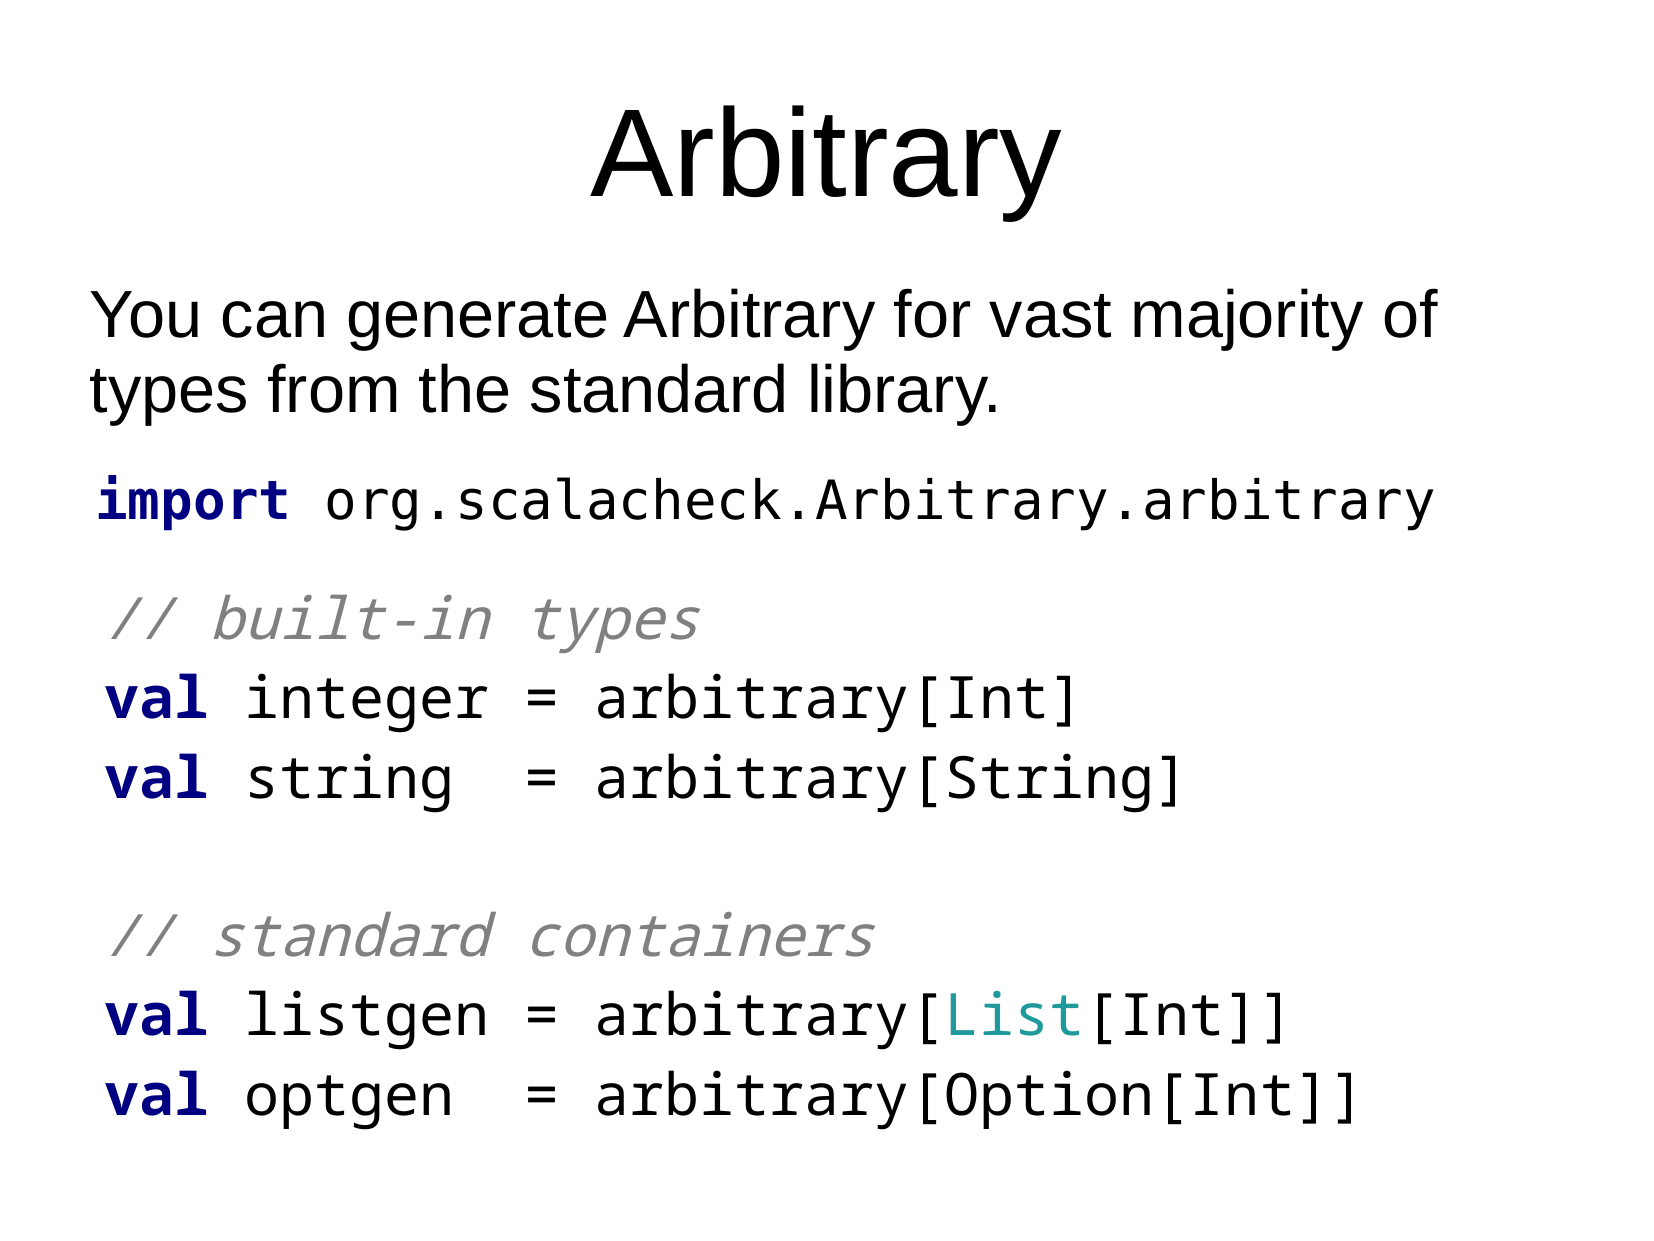

# Arbitrary
You can generate Arbitrary for vast majority of types from the standard library.
import org.scalacheck.Arbitrary.arbitrary
// built-in types
val integer = arbitrary[Int]
val string = arbitrary[String]
// standard containers
val listgen = arbitrary[List[Int]]
val optgen = arbitrary[Option[Int]]